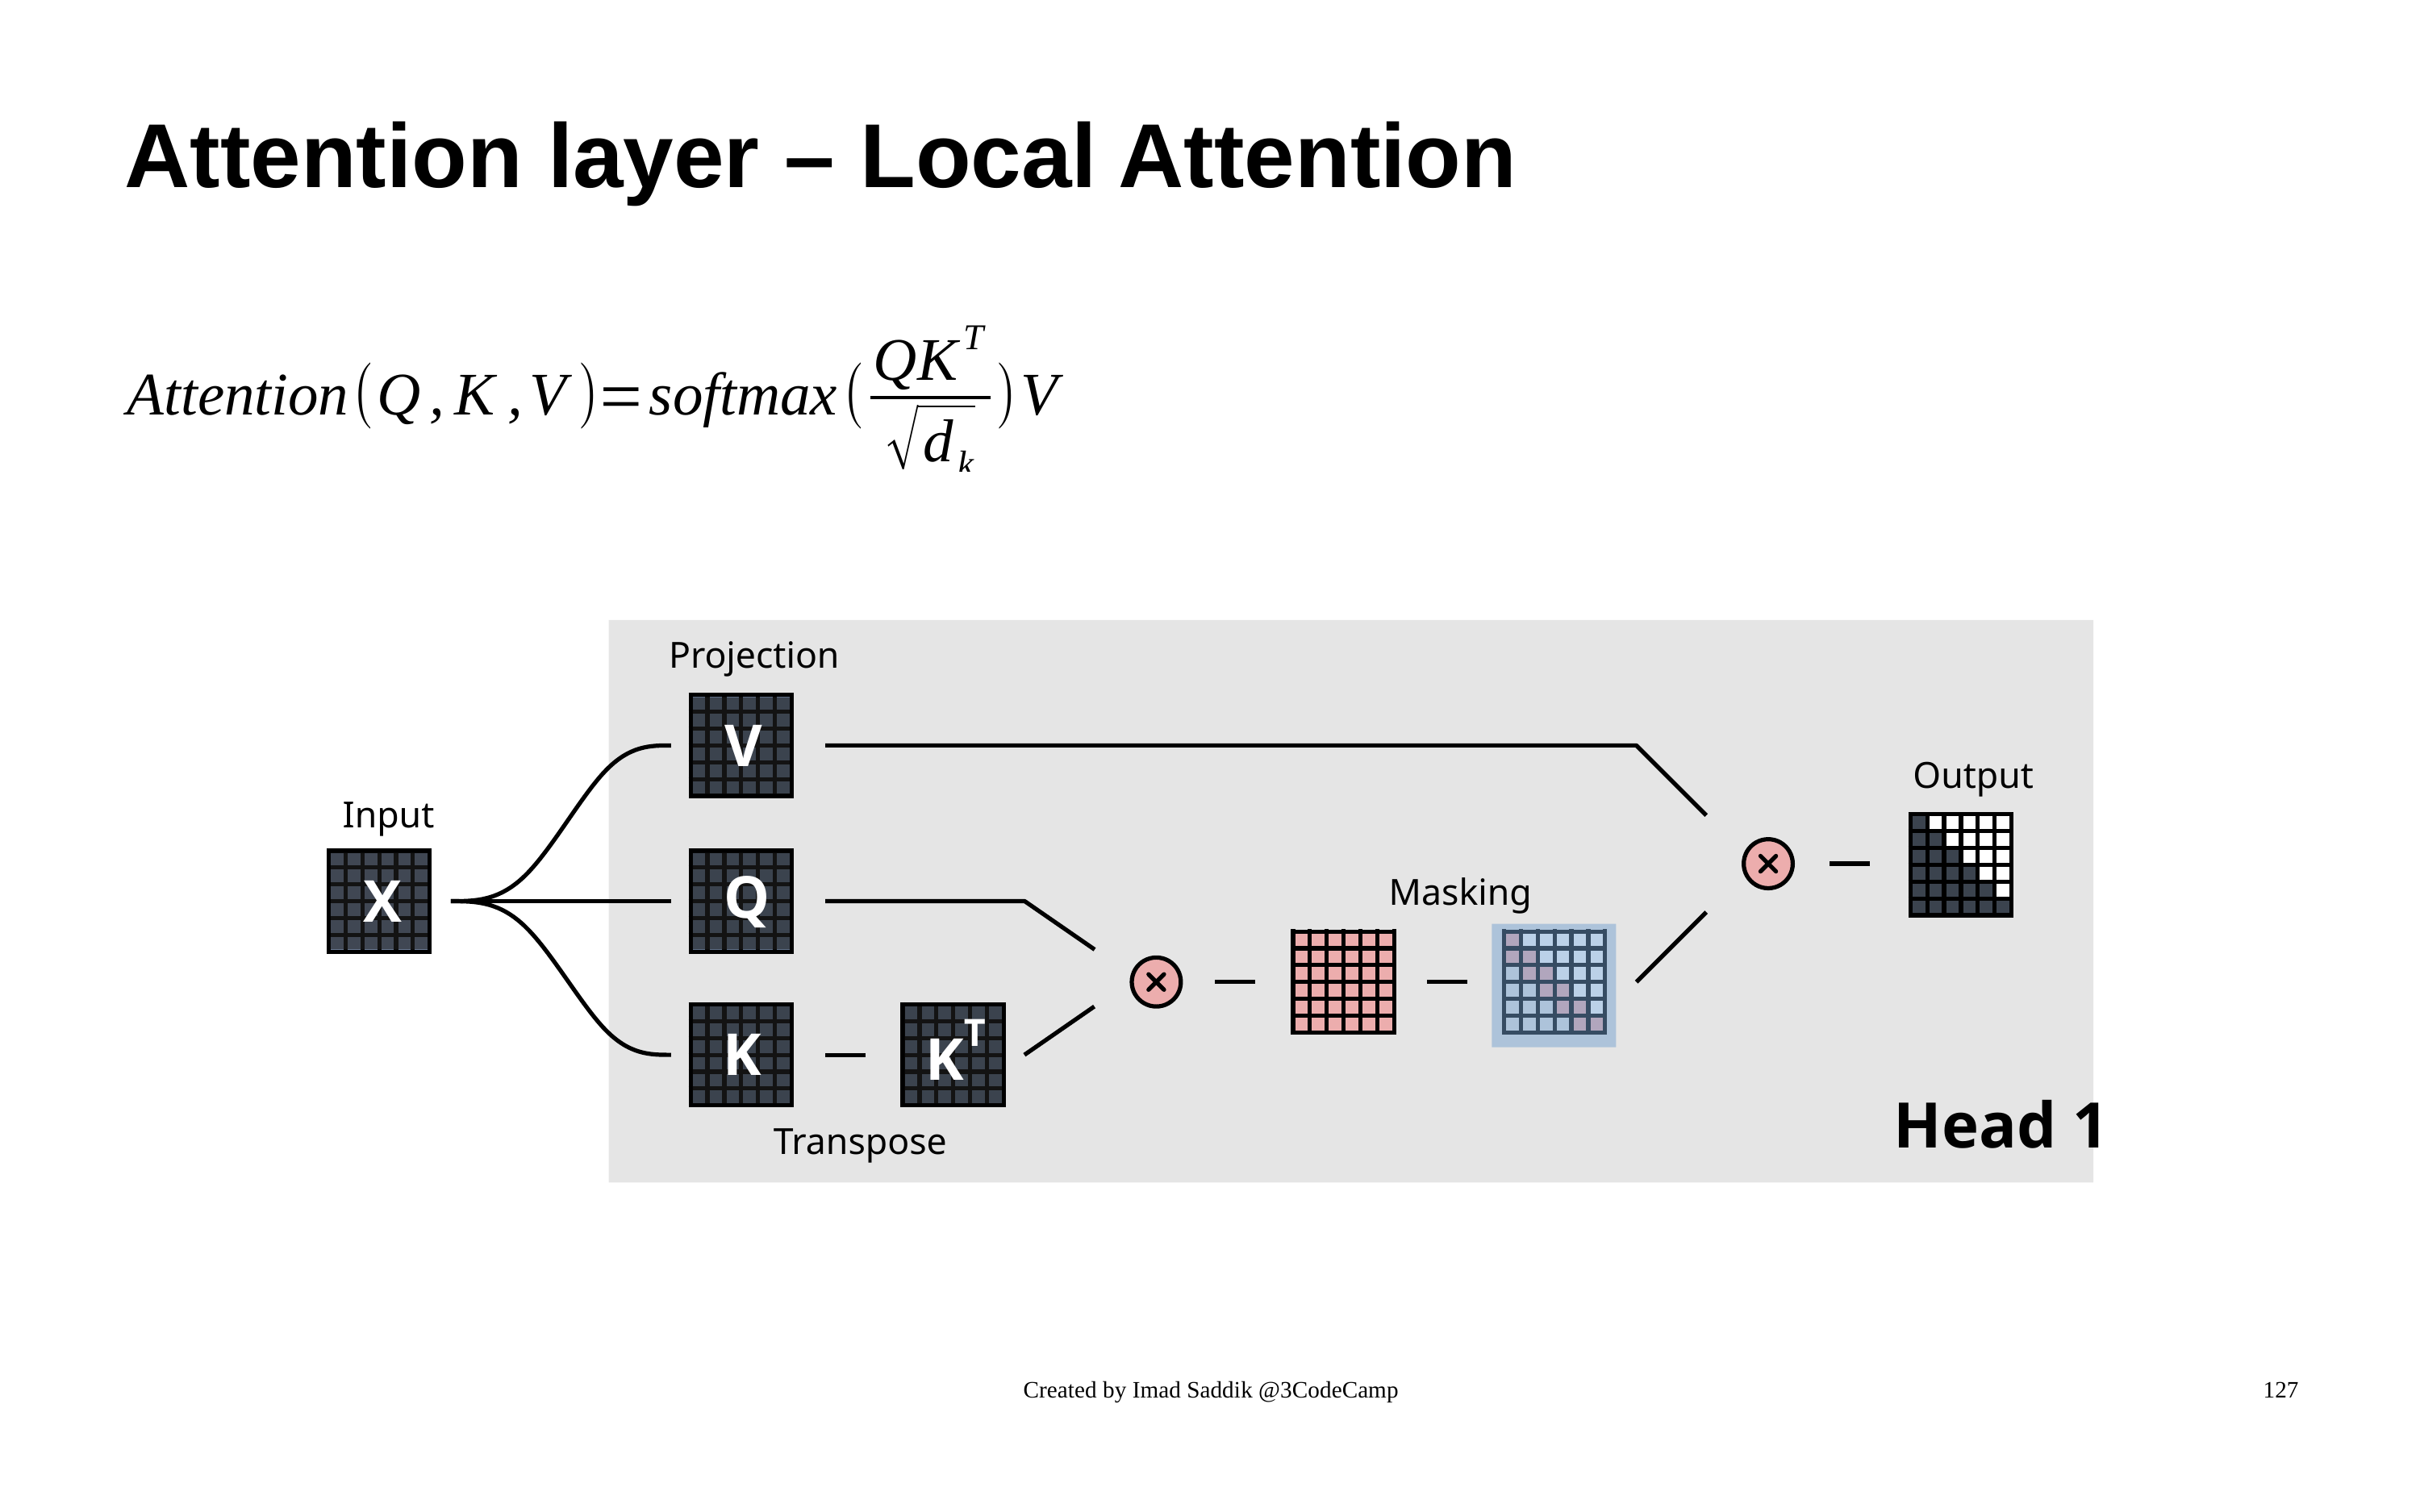

Attention layer – Local Attention
Created by Imad Saddik @3CodeCamp
127